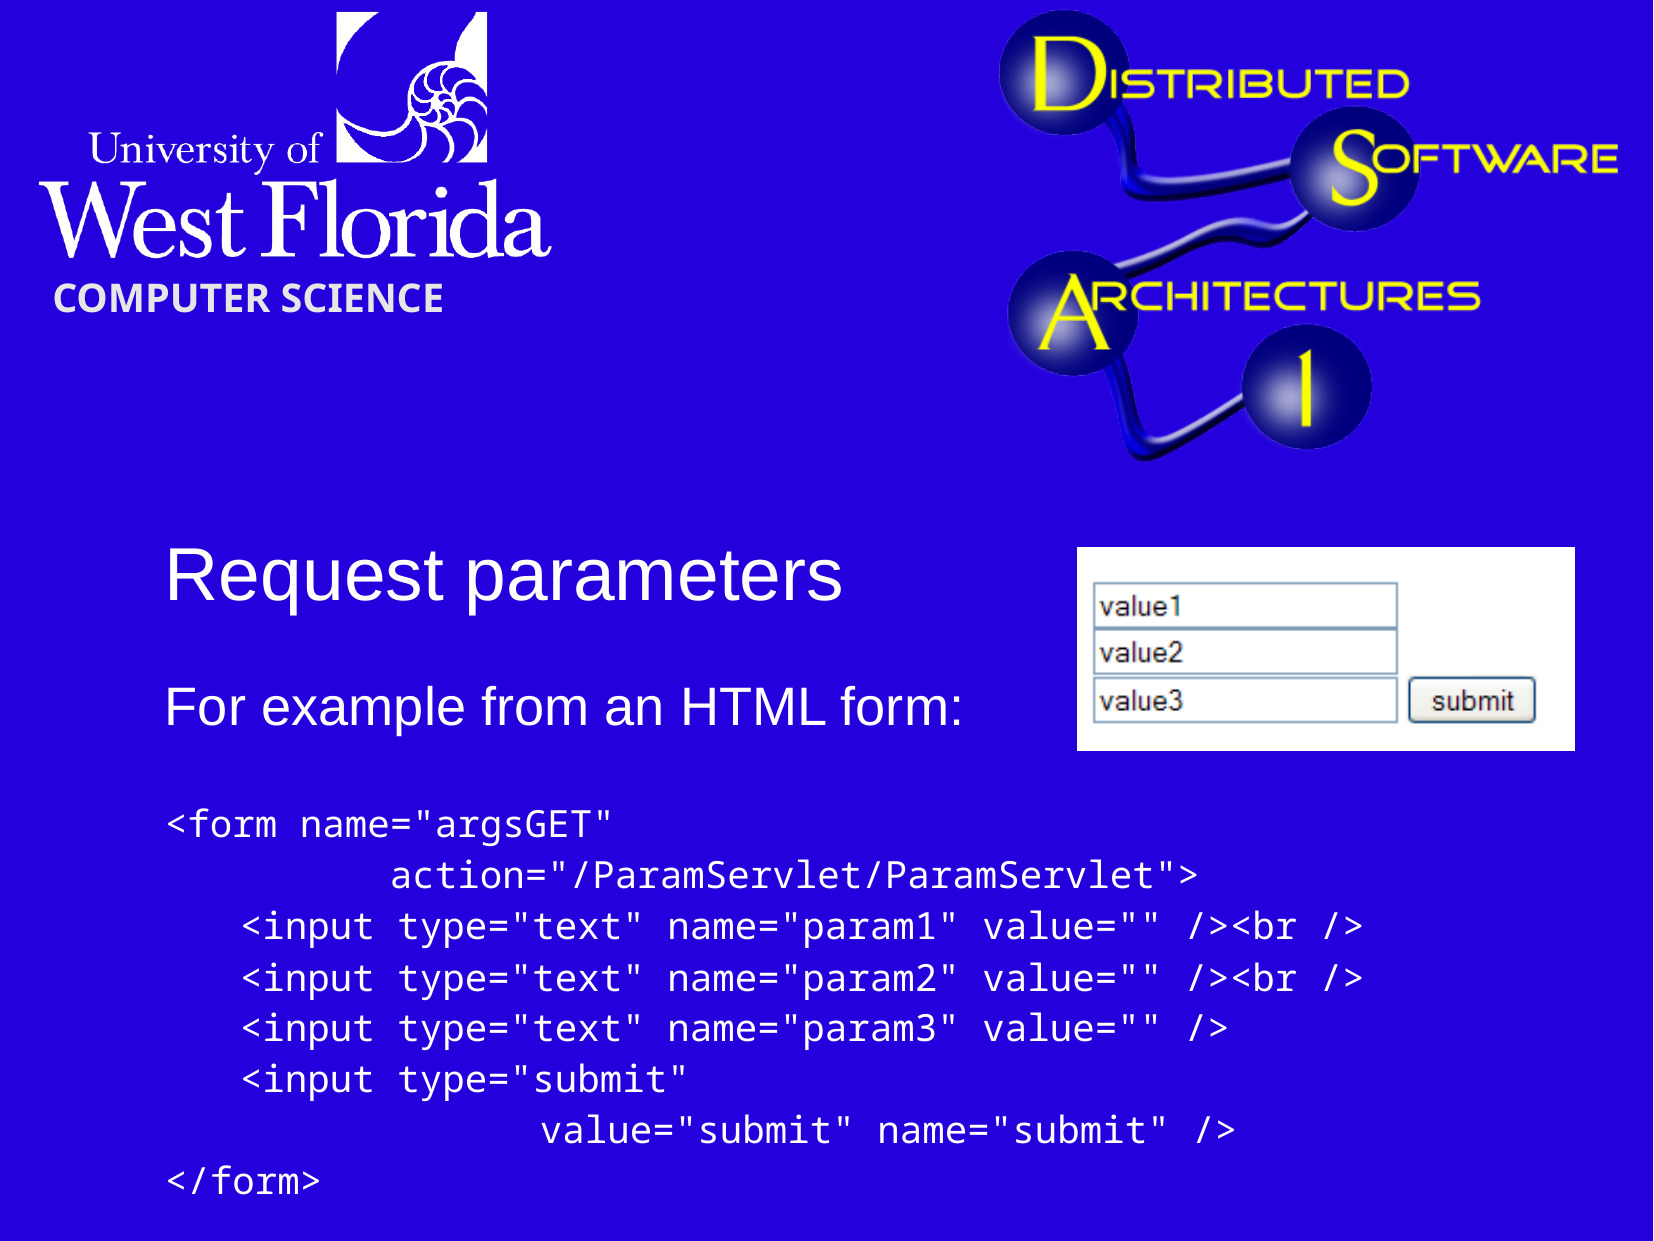

COMPUTER SCIENCE
Request parameters
For example from an HTML form:
<form name="argsGET"
			action="/ParamServlet/ParamServlet">
	<input type="text" name="param1" value="" /><br />
	<input type="text" name="param2" value="" /><br />
	<input type="text" name="param3" value="" />
	<input type="submit"
					value="submit" name="submit" />
</form>